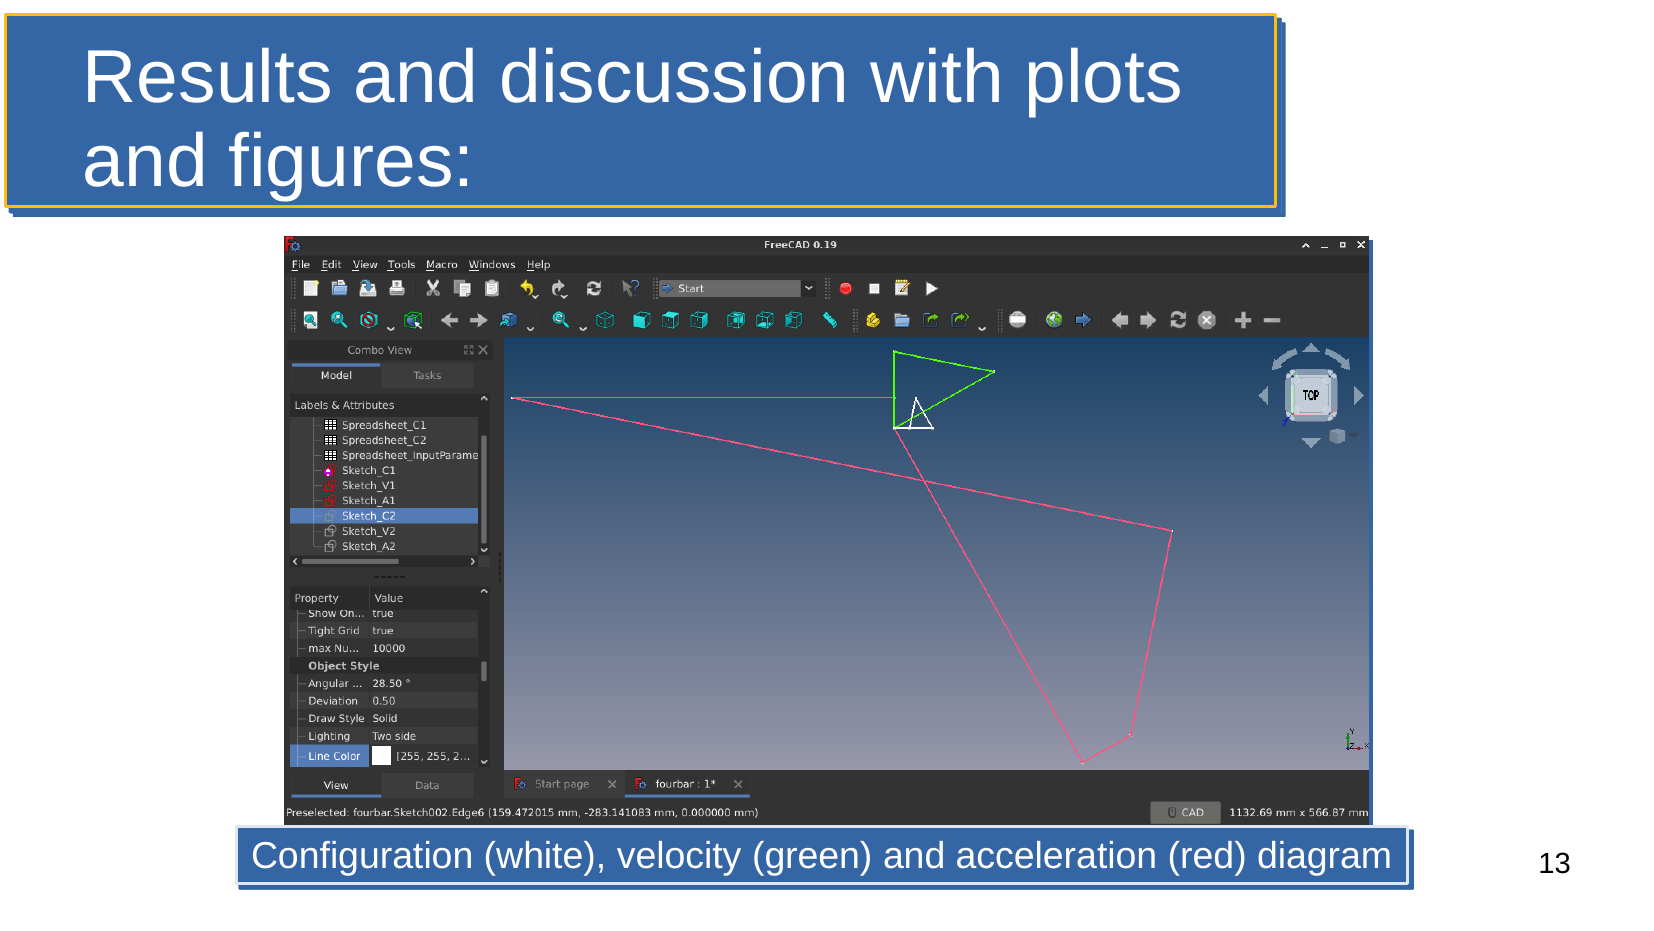

# Results and discussion with plots and figures:
Configuration (white), velocity (green) and acceleration (red) diagram
13